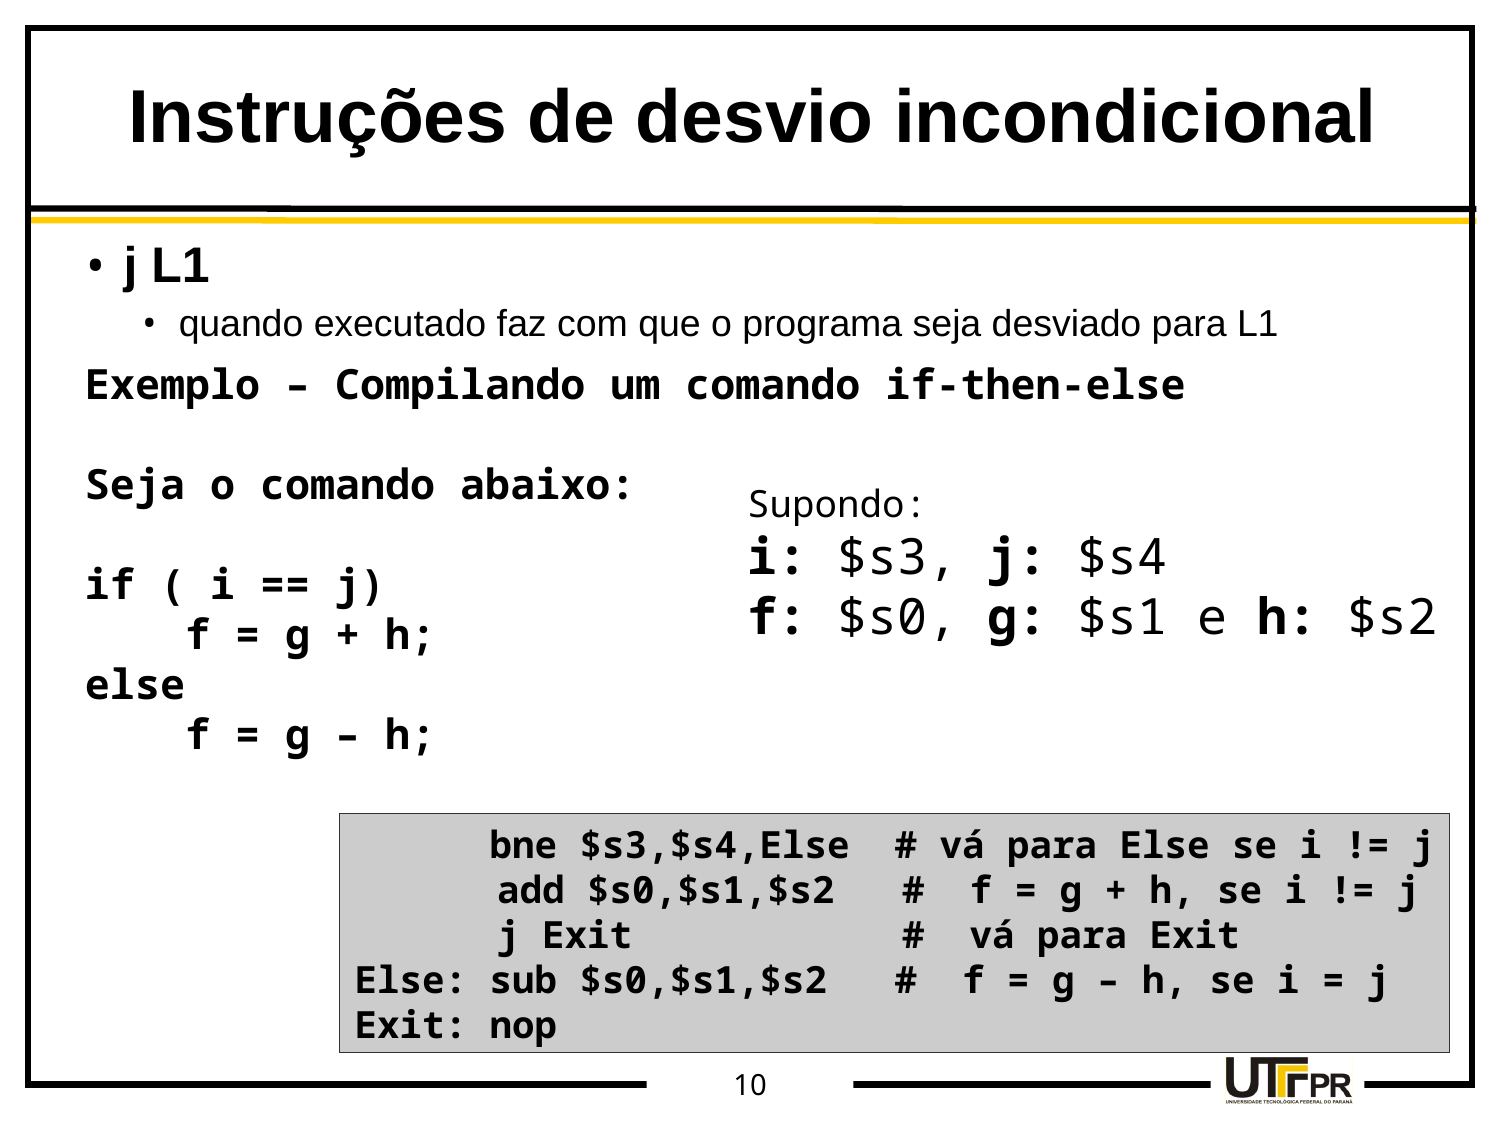

Instruções de desvio incondicional
# j L1
quando executado faz com que o programa seja desviado para L1
Exemplo – Compilando um comando if-then-else
Seja o comando abaixo:
if ( i == j)
 f = g + h;
else
 f = g – h;
Supondo:
i: $s3, j: $s4
f: $s0, g: $s1 e h: $s2
 bne $s3,$s4,Else # vá para Else se i != j
 add $s0,$s1,$s2 # f = g + h, se i != j
 j Exit # vá para Exit
Else: sub $s0,$s1,$s2 # f = g – h, se i = j
Exit: nop